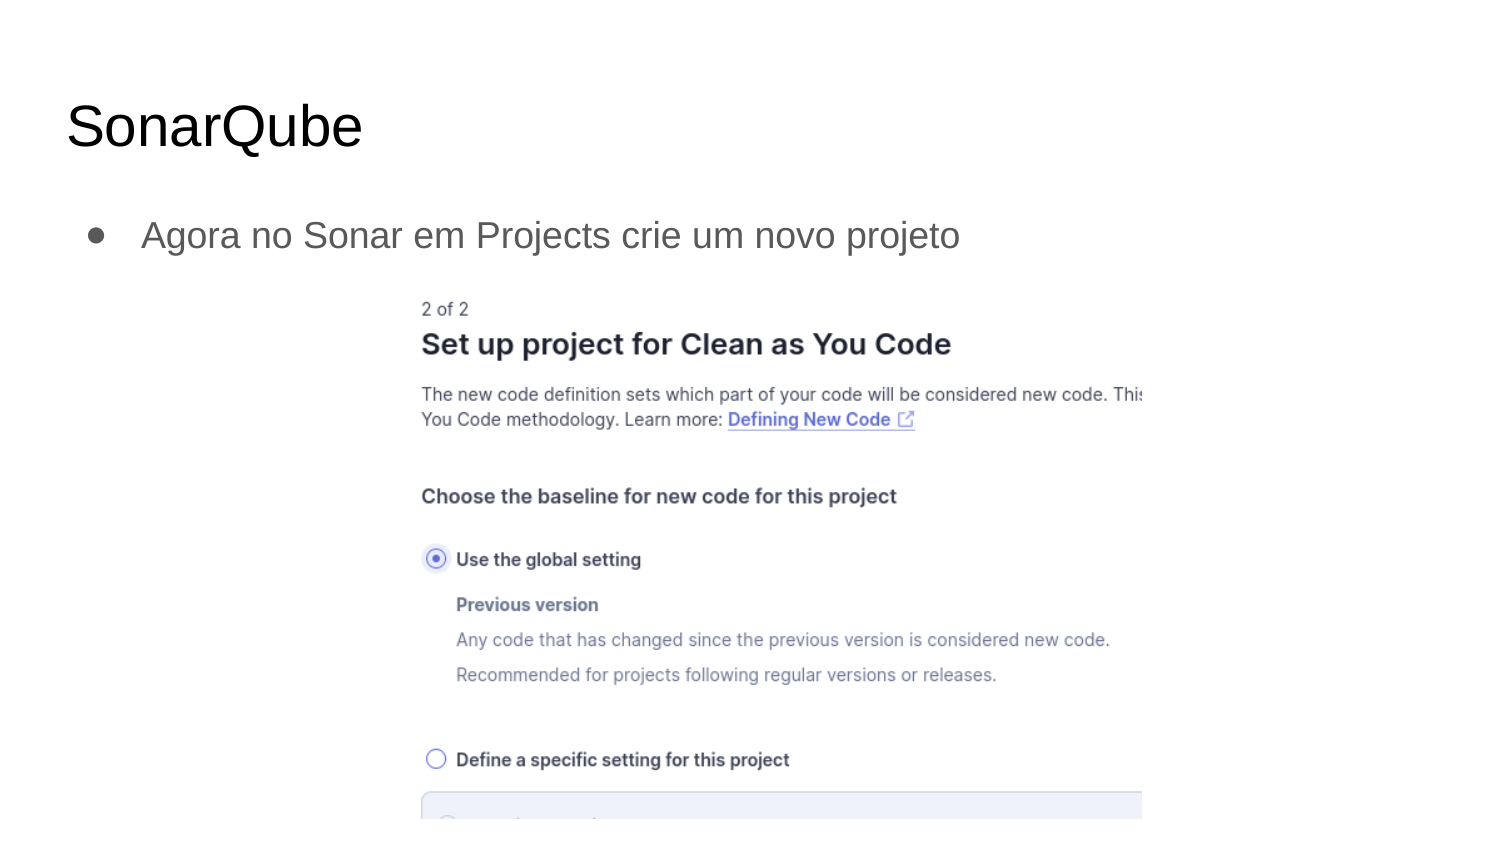

# SonarQube
Agora no Sonar em Projects crie um novo projeto